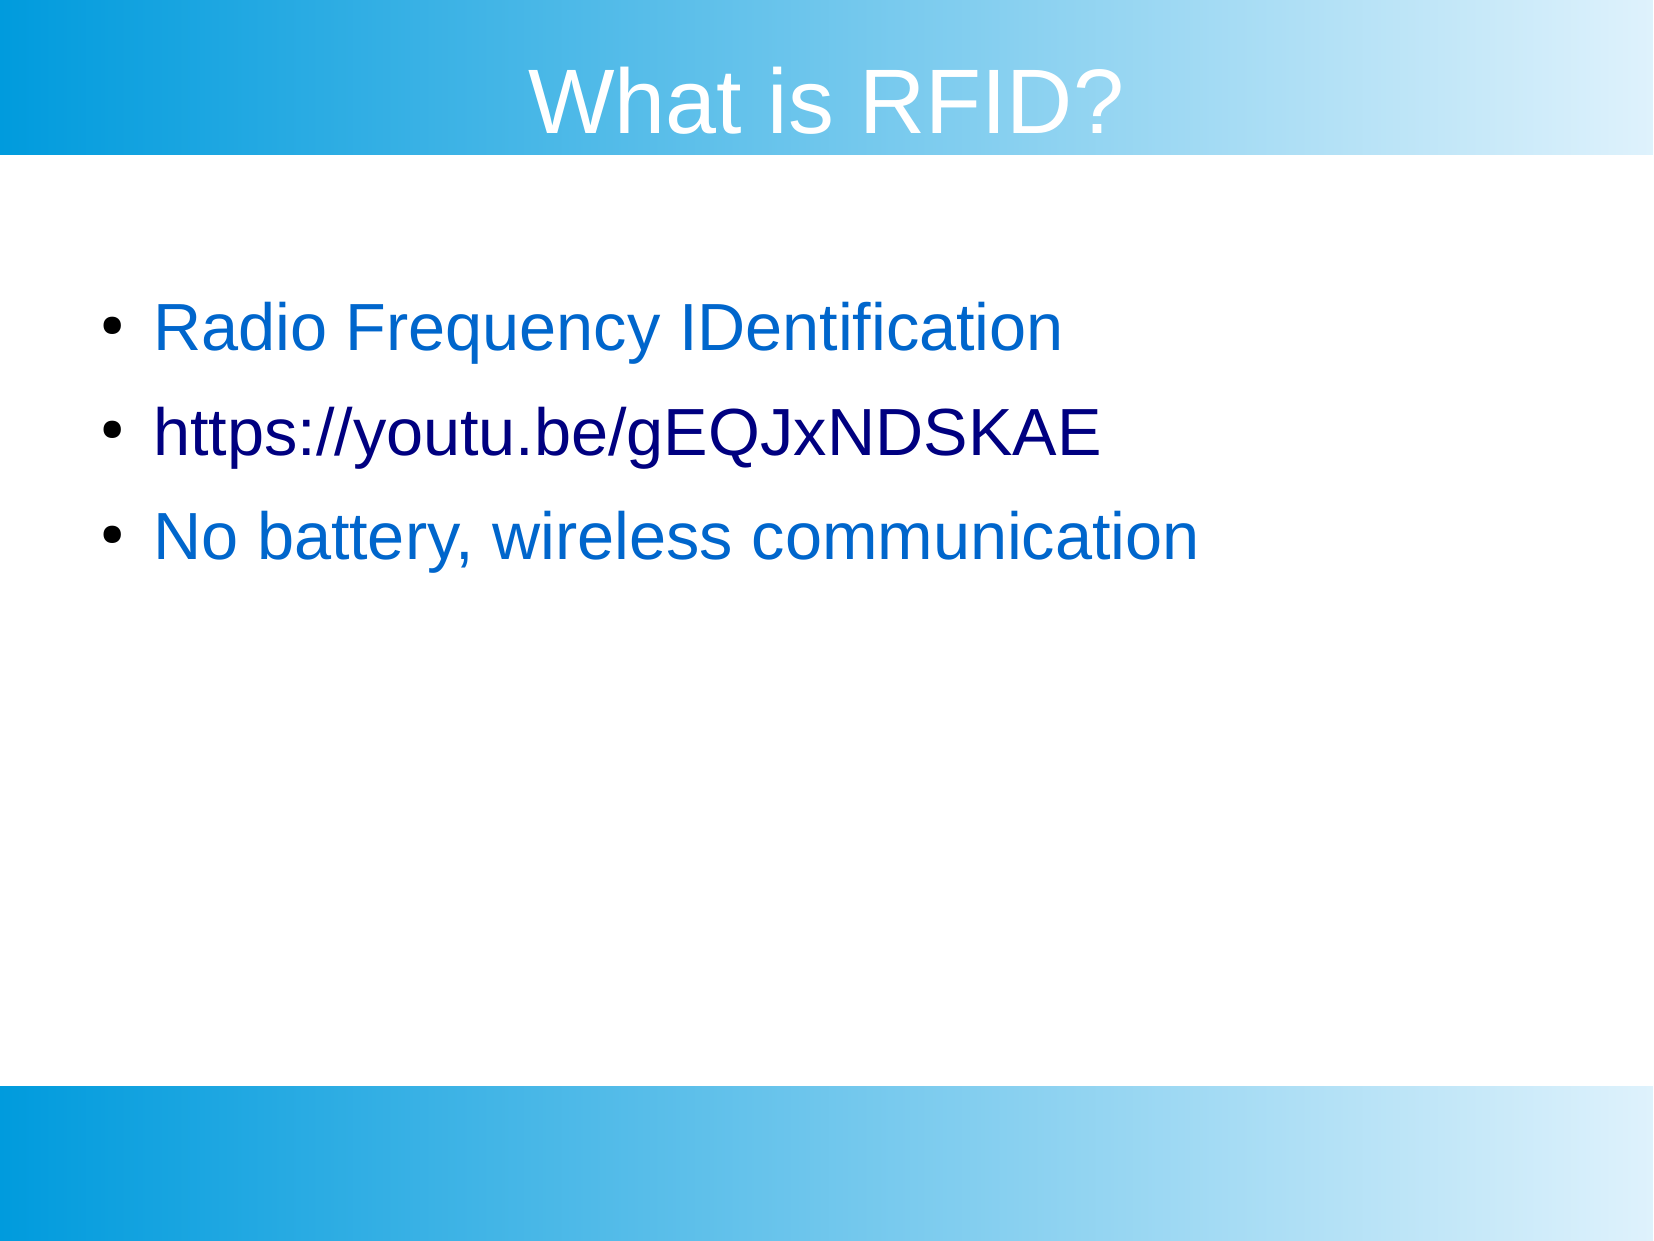

# What is RFID?
Radio Frequency IDentification
https://youtu.be/gEQJxNDSKAE
No battery, wireless communication